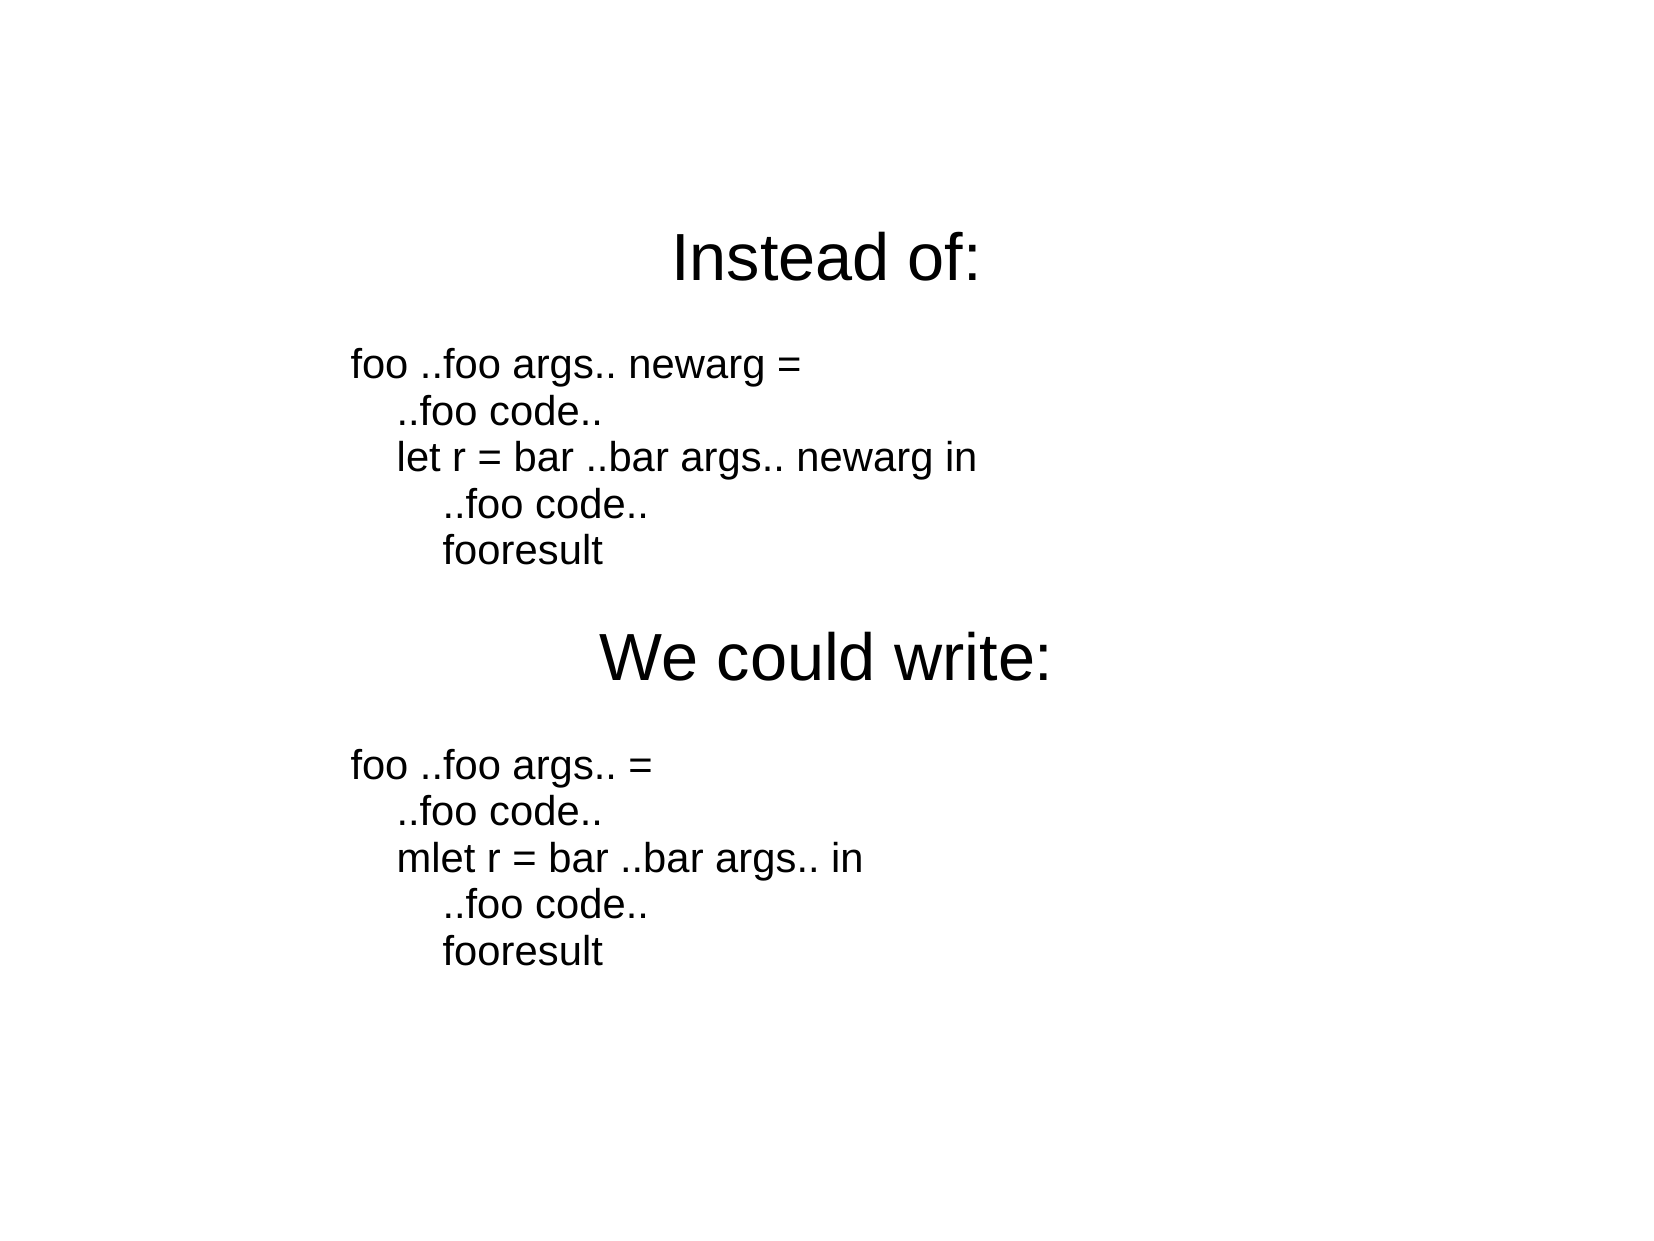

# Instead of:
 foo ..foo args.. newarg =
 ..foo code..
 let r = bar ..bar args.. newarg in
 ..foo code..
 fooresult
We could write:
 foo ..foo args.. =
 ..foo code..
 mlet r = bar ..bar args.. in
 ..foo code..
 fooresult